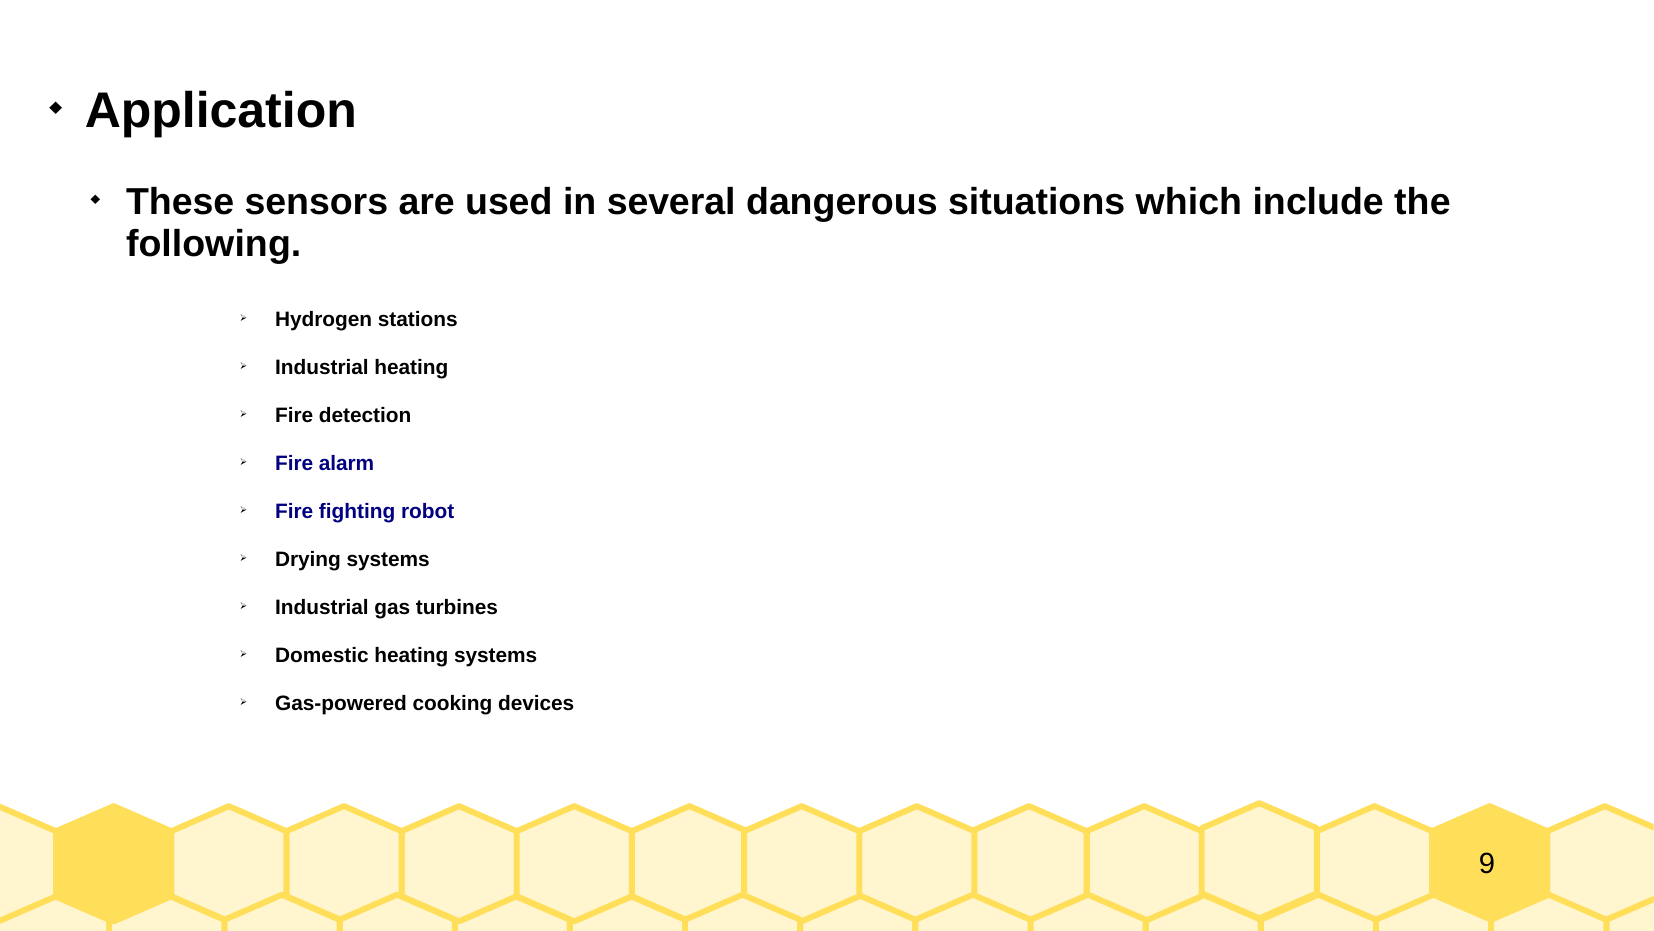

# Application
These sensors are used in several dangerous situations which include the following.
Hydrogen stations
Industrial heating
Fire detection
Fire alarm
Fire fighting robot
Drying systems
Industrial gas turbines
Domestic heating systems
Gas-powered cooking devices